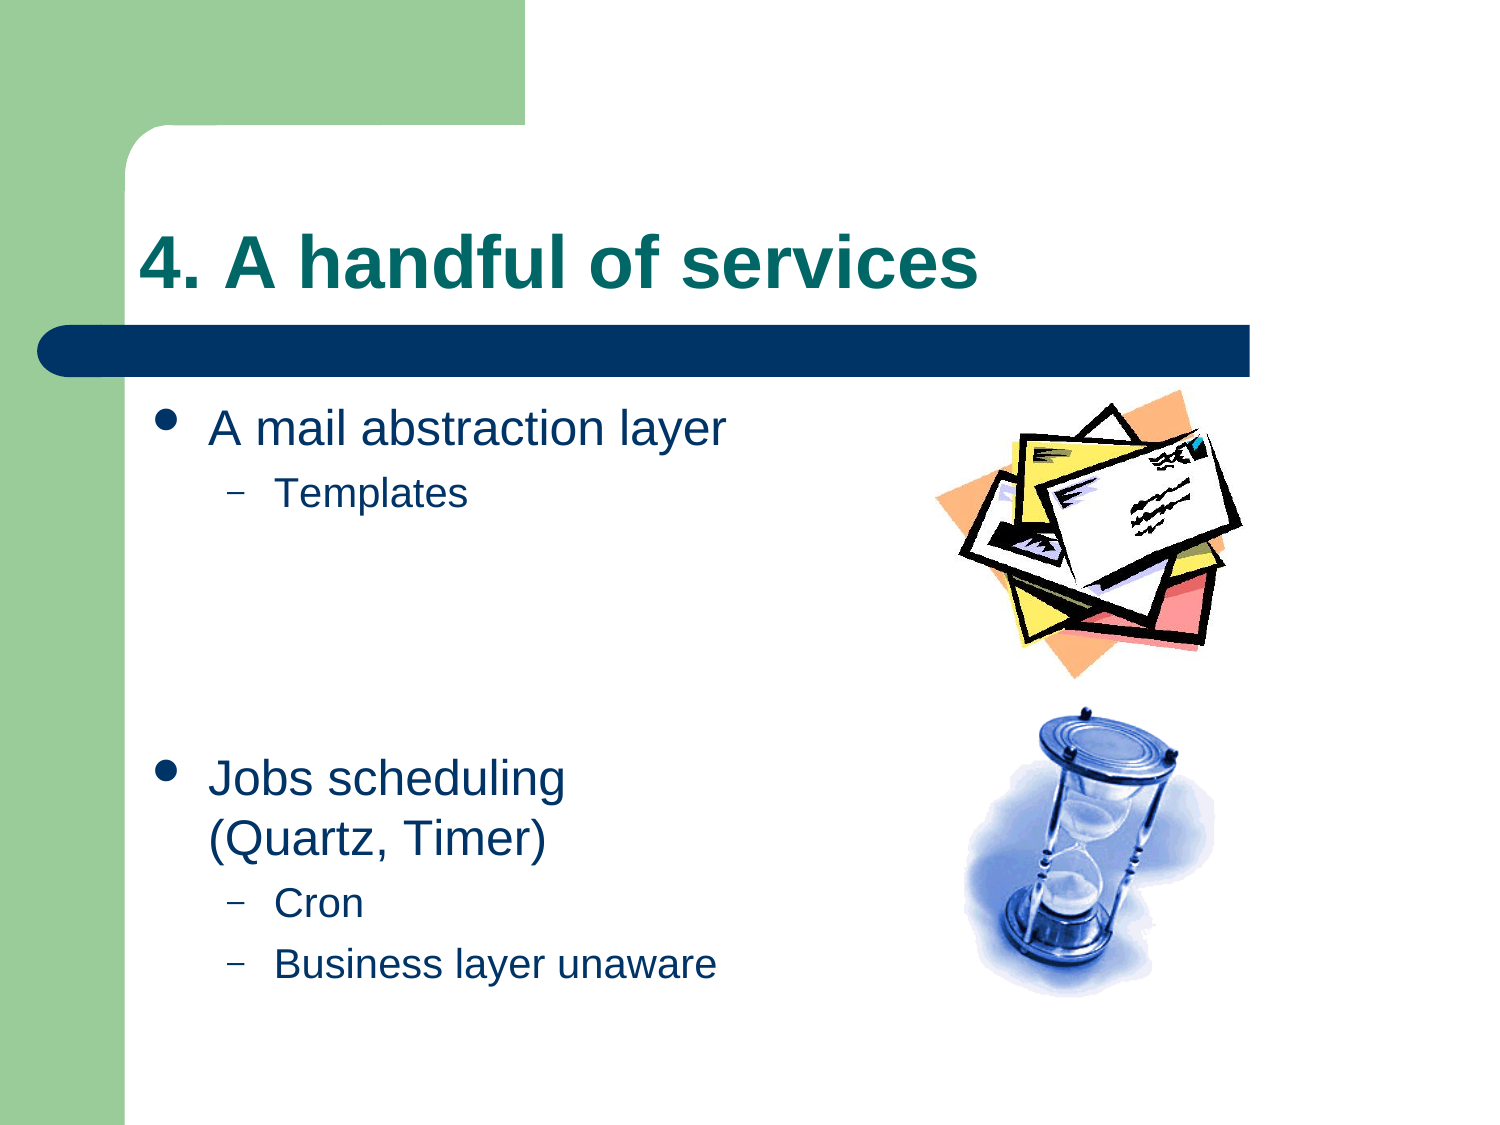

# 4. A handful of services
A mail abstraction layer
Templates
Jobs scheduling (Quartz, Timer)
Cron
Business layer unaware